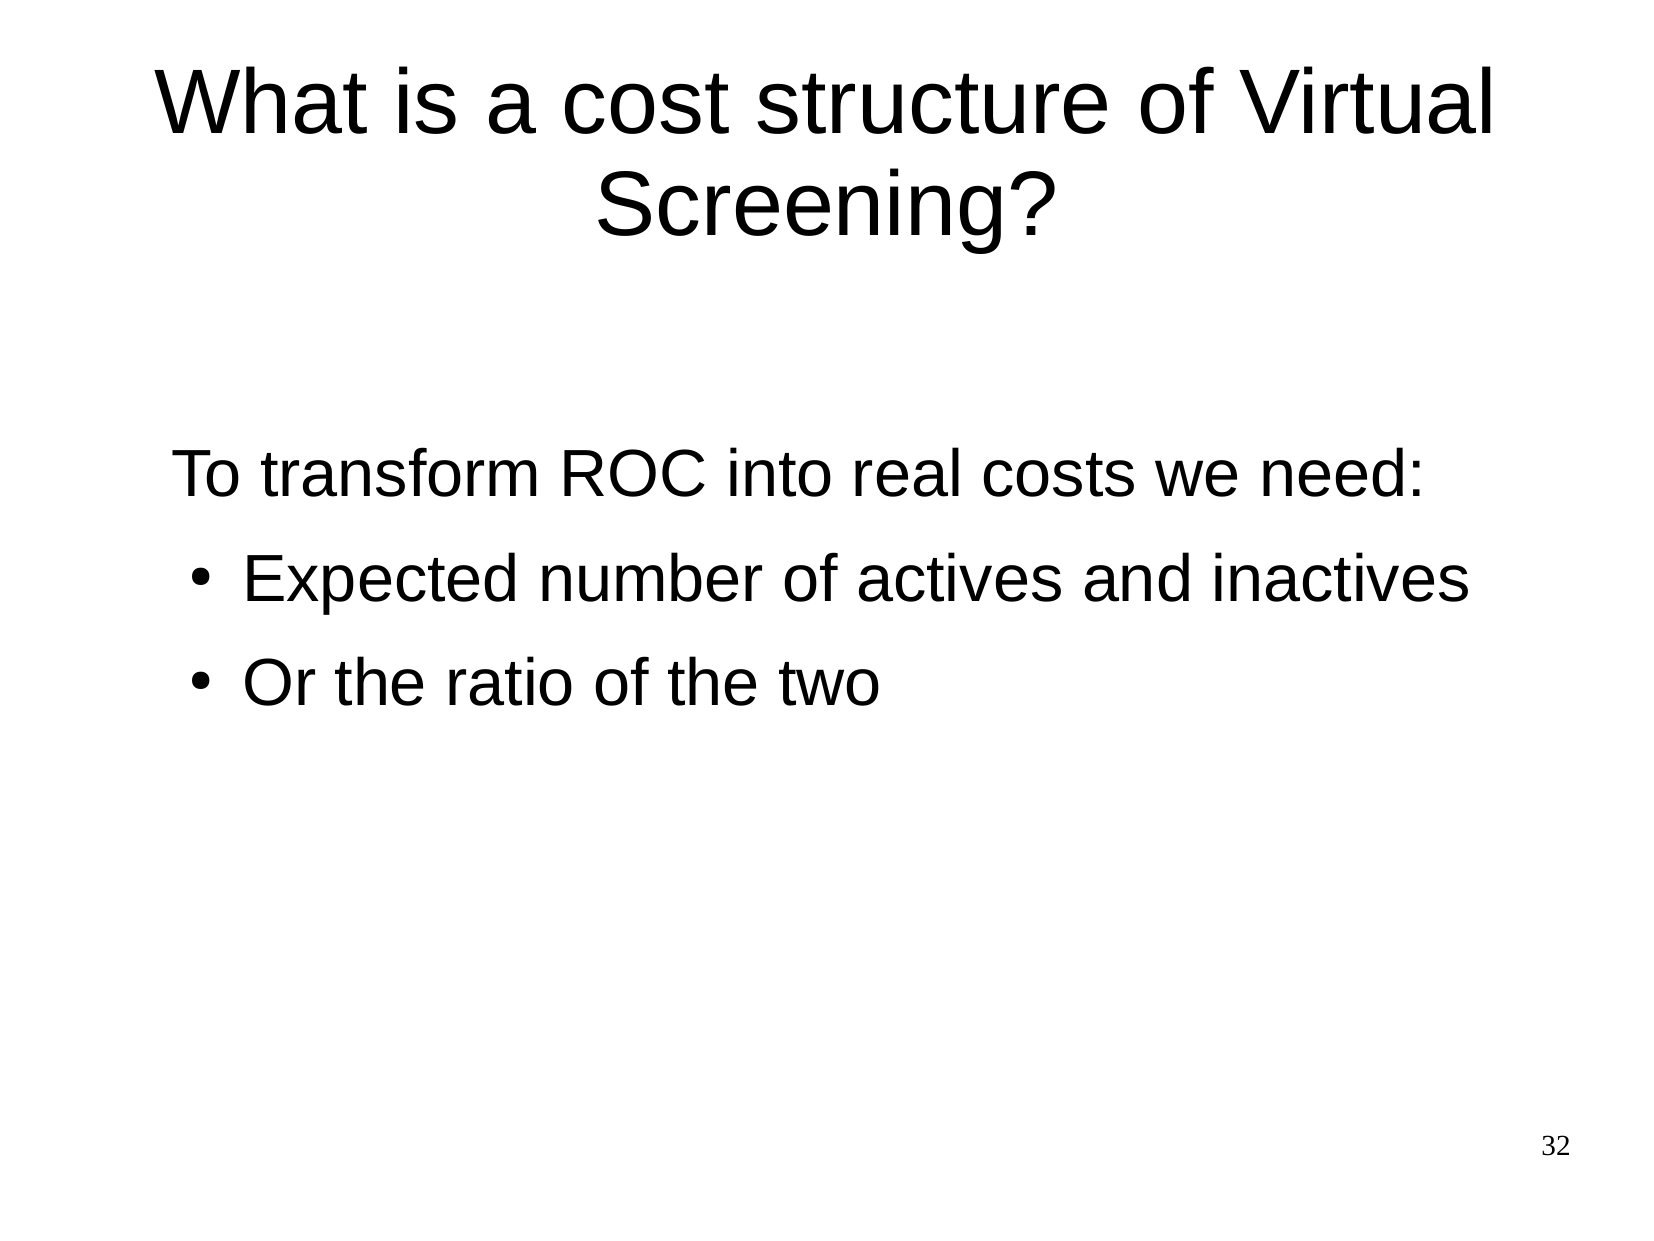

# What is a cost structure of Virtual Screening?
To transform ROC into real costs we need:
Expected number of actives and inactives
Or the ratio of the two
32